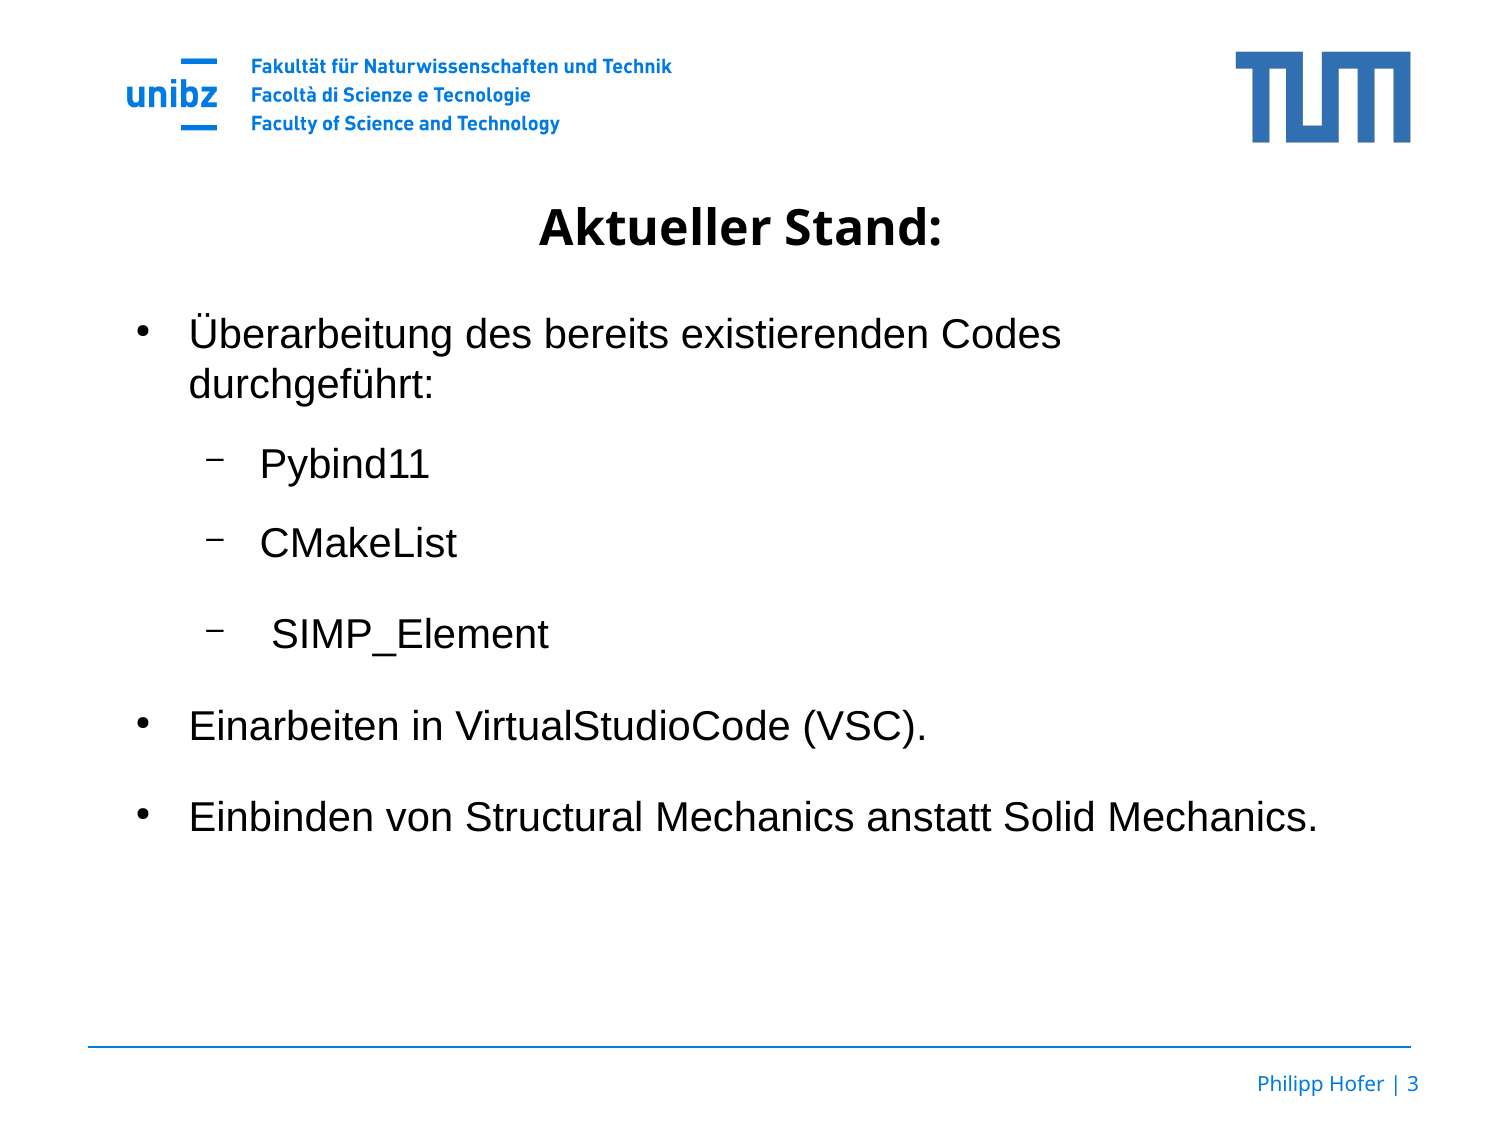

Aktueller Stand:
Überarbeitung des bereits existierenden Codes durchgeführt:
Pybind11
CMakeList
 SIMP_Element
Einarbeiten in VirtualStudioCode (VSC).
Einbinden von Structural Mechanics anstatt Solid Mechanics.